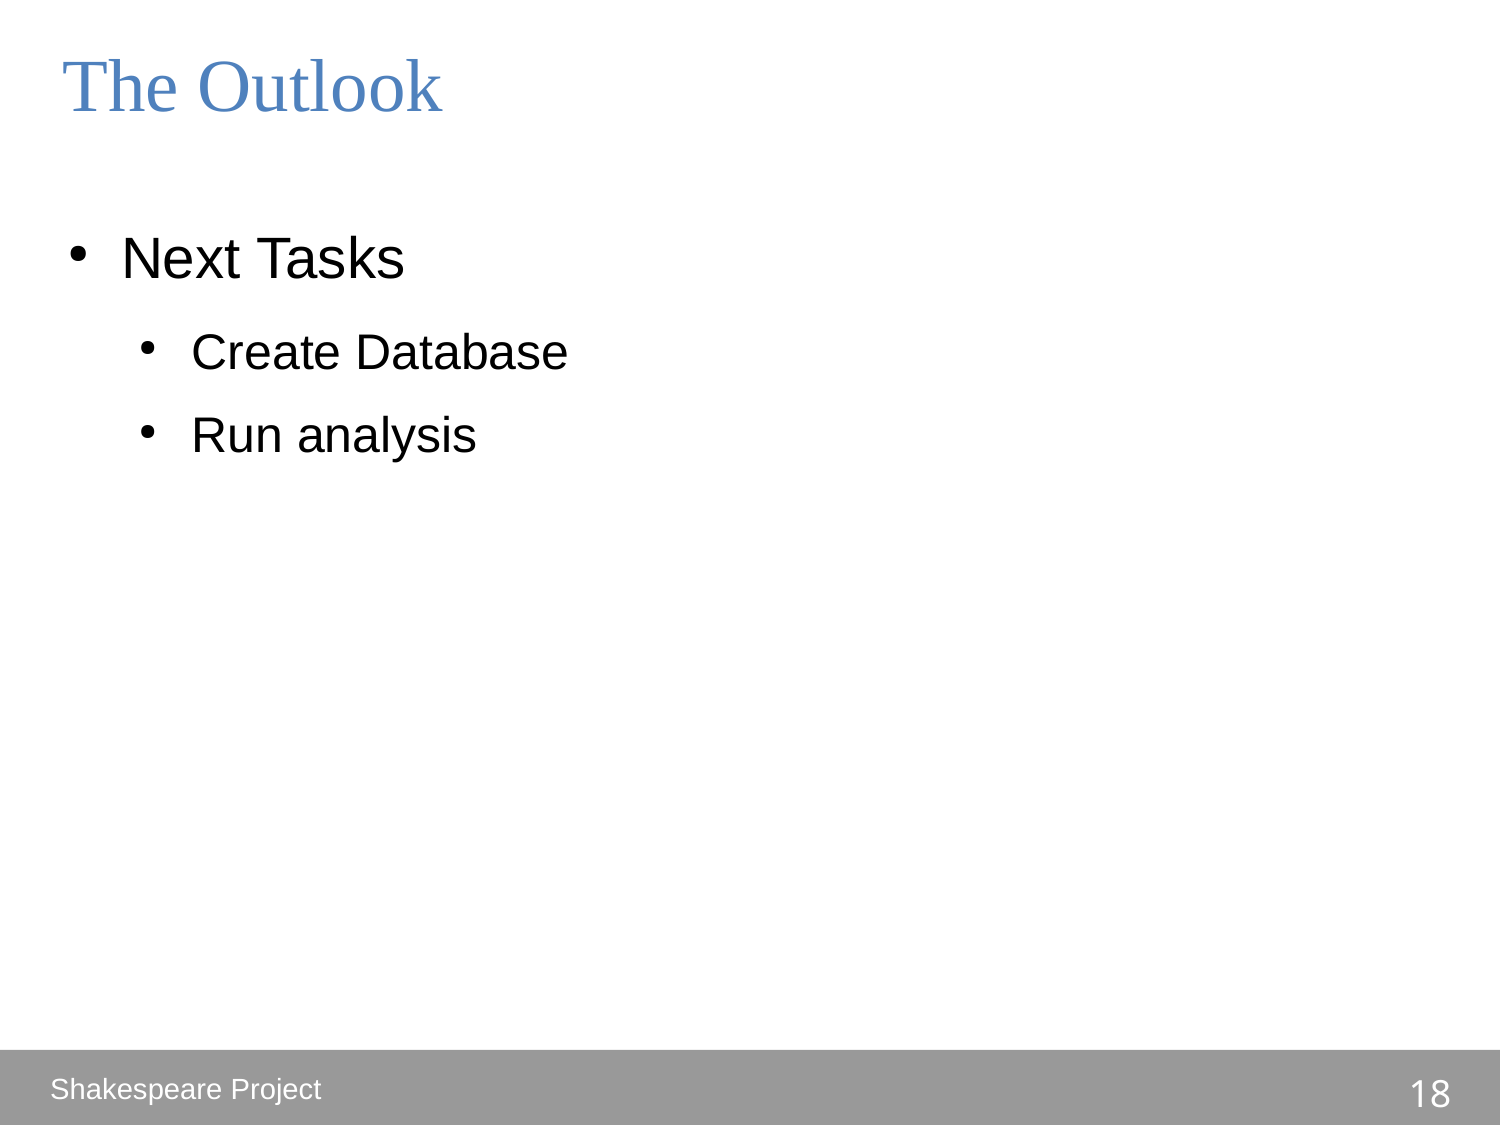

# The Outlook
Next Tasks
Create Database
Run analysis
Shakespeare Project